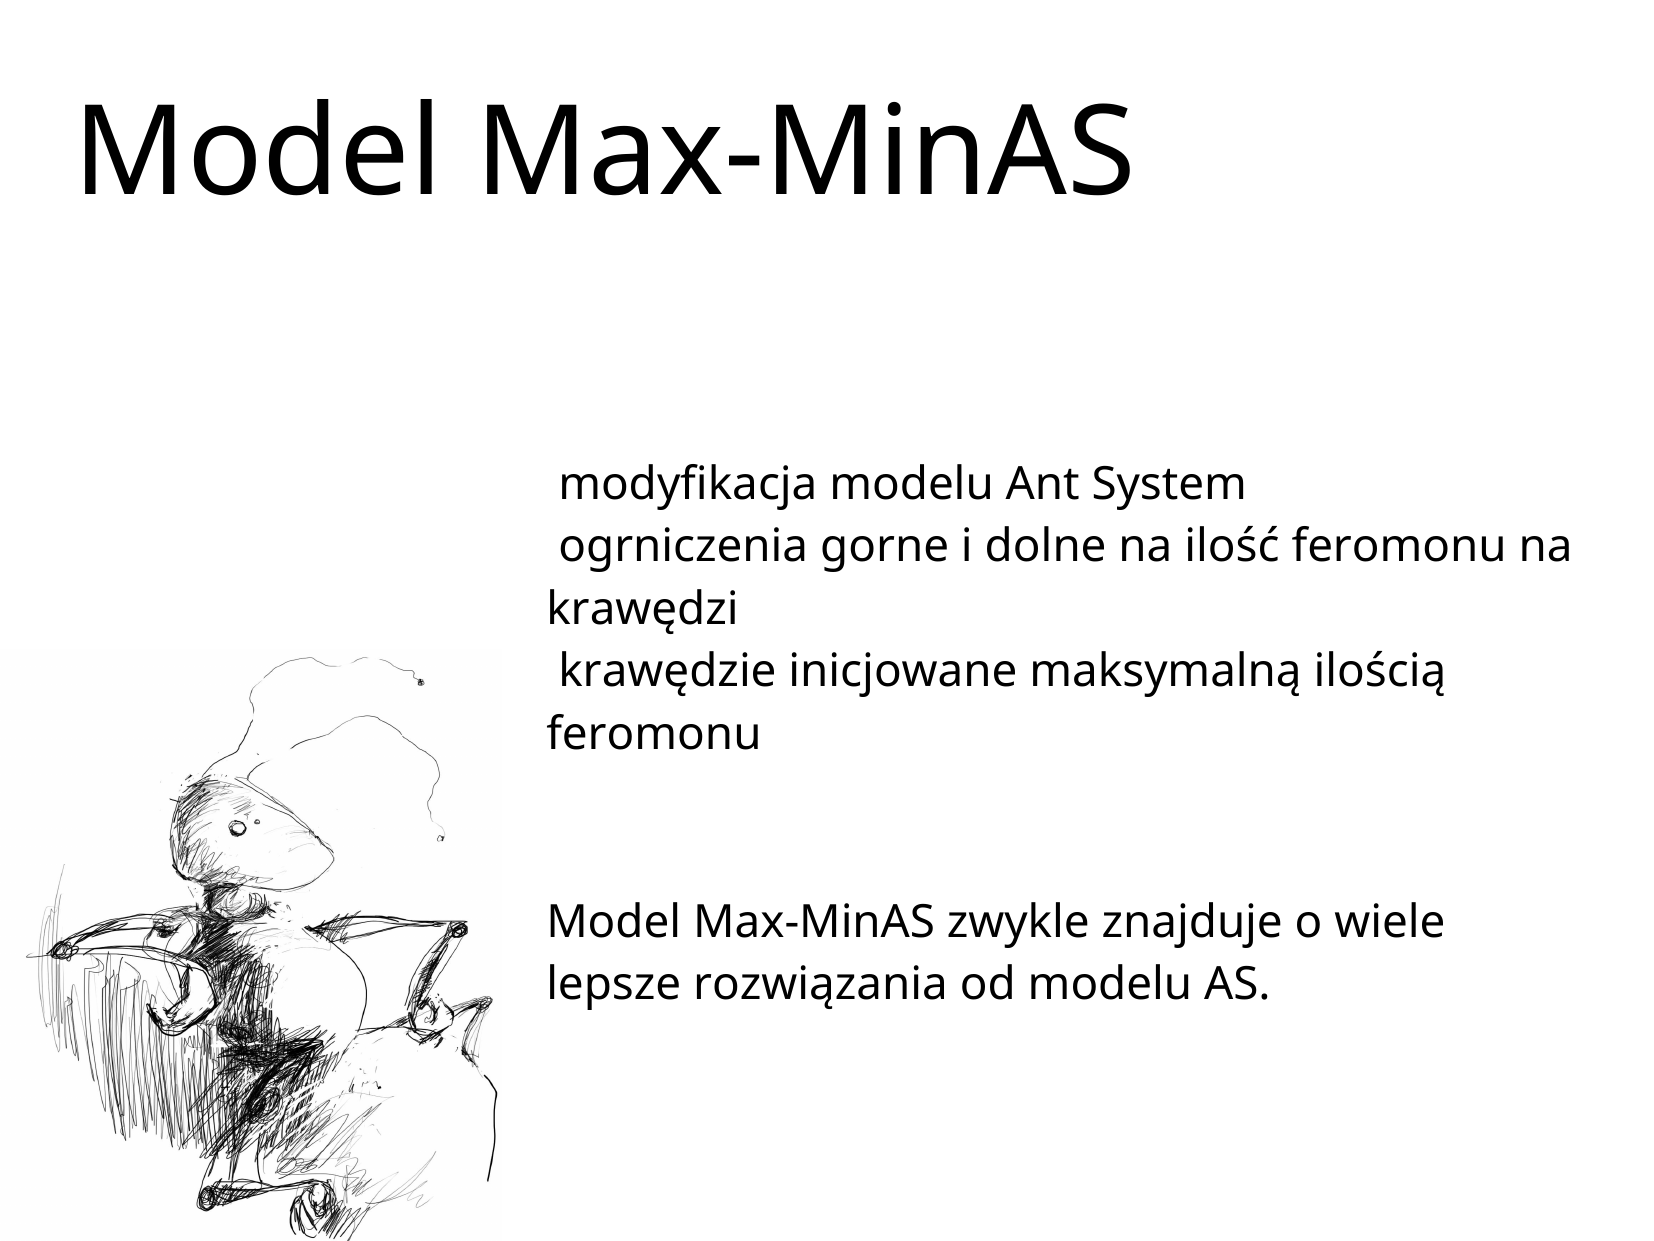

Model Max-MinAS
 modyfikacja modelu Ant System
 ogrniczenia gorne i dolne na ilość feromonu na krawędzi
 krawędzie inicjowane maksymalną ilością feromonu
Model Max-MinAS zwykle znajduje o wiele lepsze rozwiązania od modelu AS.